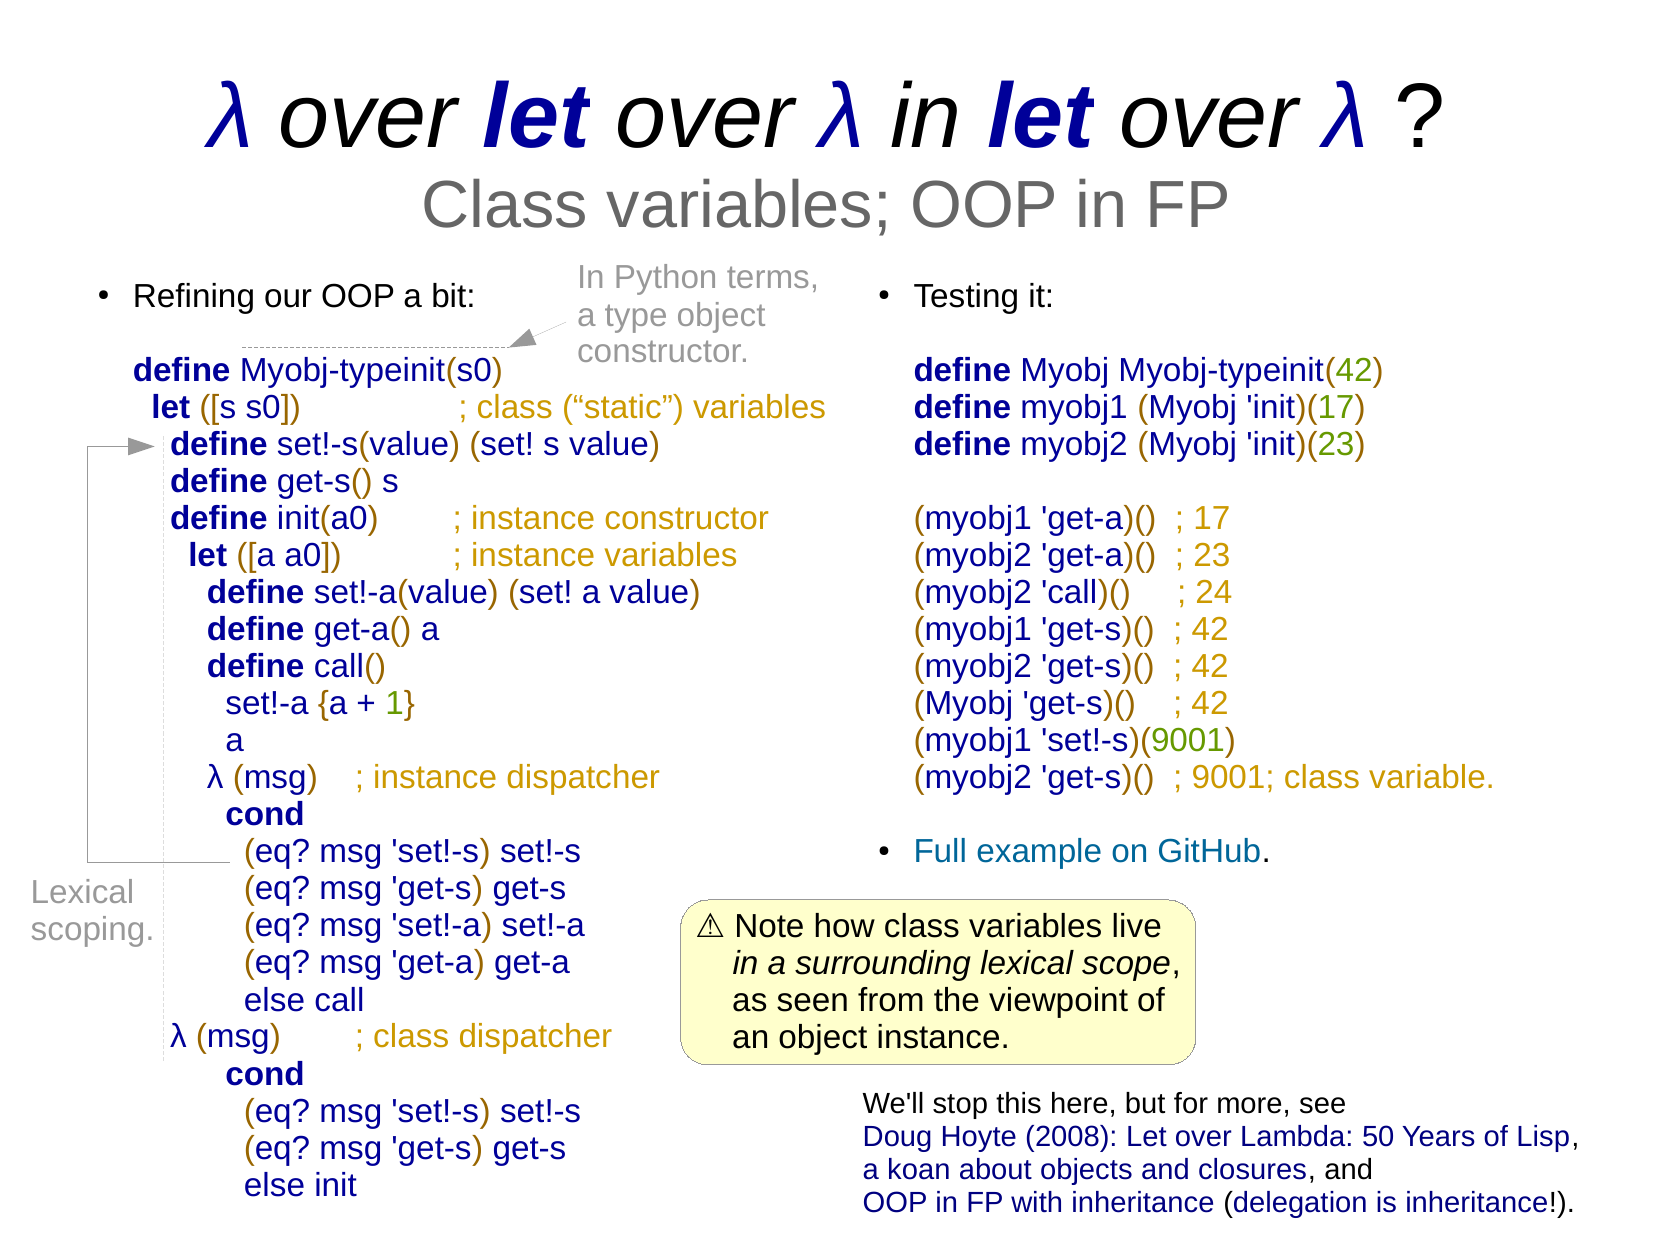

# λ over let over λ in let over λ ? Class variables; OOP in FP
In Python terms,
a type object
constructor.
Refining our OOP a bit:
define Myobj-typeinit(s0)
 let ([s s0]) ; class (“static”) variables
 define set!-s(value) (set! s value)
 define get-s() s
 define init(a0) ; instance constructor
 let ([a a0]) ; instance variables
 define set!-a(value) (set! a value)
 define get-a() a
 define call()
 set!-a {a + 1}
 a
 λ (msg) ; instance dispatcher
 cond
 (eq? msg 'set!-s) set!-s
 (eq? msg 'get-s) get-s
 (eq? msg 'set!-a) set!-a
 (eq? msg 'get-a) get-a
 else call
 λ (msg) ; class dispatcher
 cond
 (eq? msg 'set!-s) set!-s
 (eq? msg 'get-s) get-s
 else init
Testing it:
define Myobj Myobj-typeinit(42)
define myobj1 (Myobj 'init)(17)
define myobj2 (Myobj 'init)(23)
(myobj1 'get-a)() ; 17
(myobj2 'get-a)() ; 23
(myobj2 'call)() ; 24
(myobj1 'get-s)() ; 42
(myobj2 'get-s)() ; 42
(Myobj 'get-s)() ; 42
(myobj1 'set!-s)(9001)
(myobj2 'get-s)() ; 9001; class variable.
Full example on GitHub.
Lexical
scoping.
⚠ Note how class variables live
 in a surrounding lexical scope,
 as seen from the viewpoint of
 an object instance.
We'll stop this here, but for more, see
Doug Hoyte (2008): Let over Lambda: 50 Years of Lisp,
a koan about objects and closures, and
OOP in FP with inheritance (delegation is inheritance!).